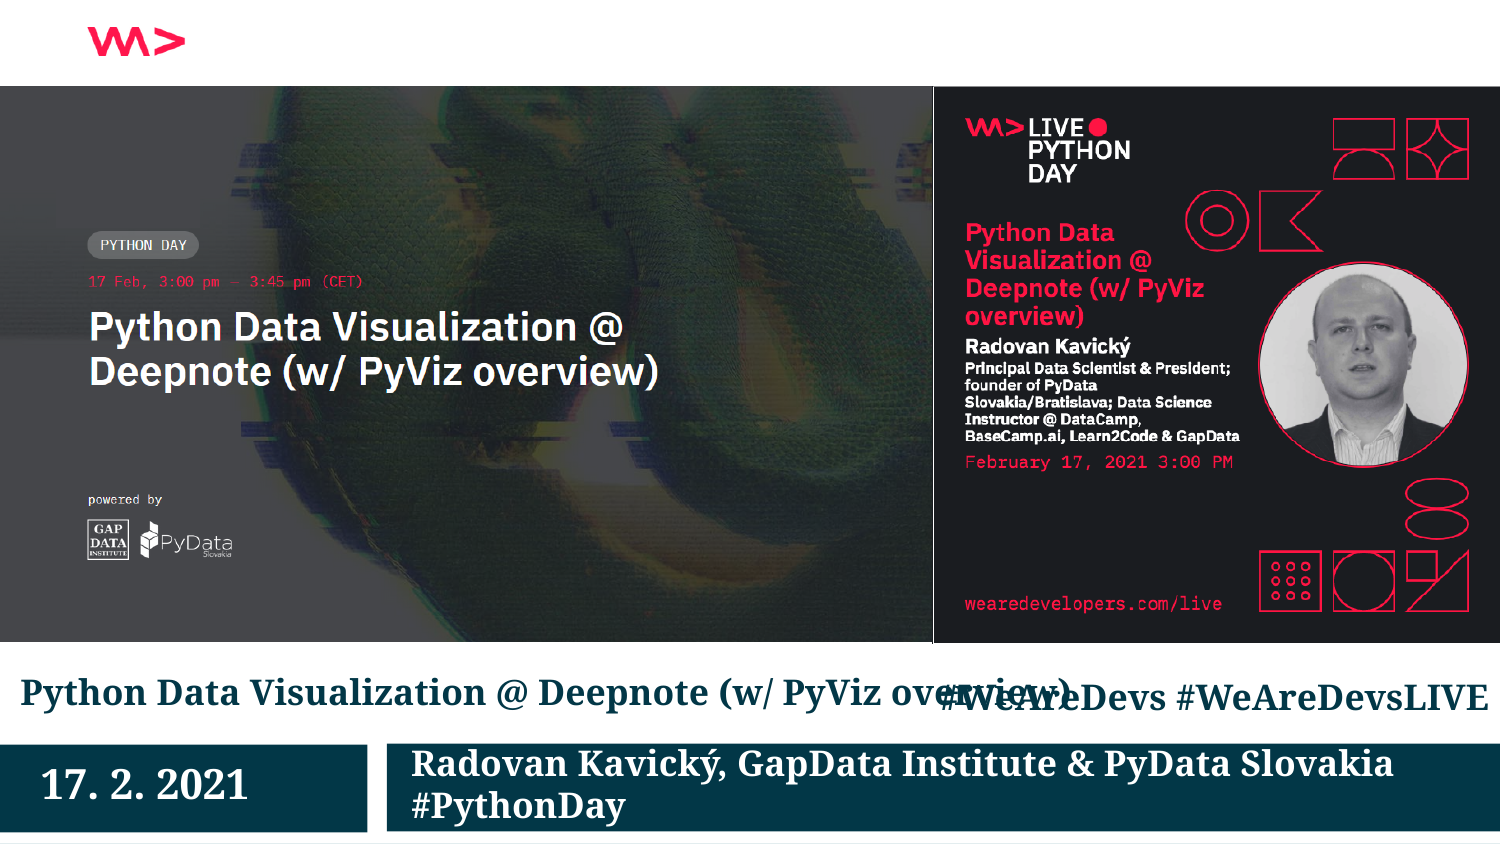

Python Data Visualization @ Deepnote (w/ PyViz overview)
 #WeAreDevs #WeAreDevsLIVE
17. 2. 2021
Radovan Kavický, GapData Institute & PyData Slovakia #PythonDay